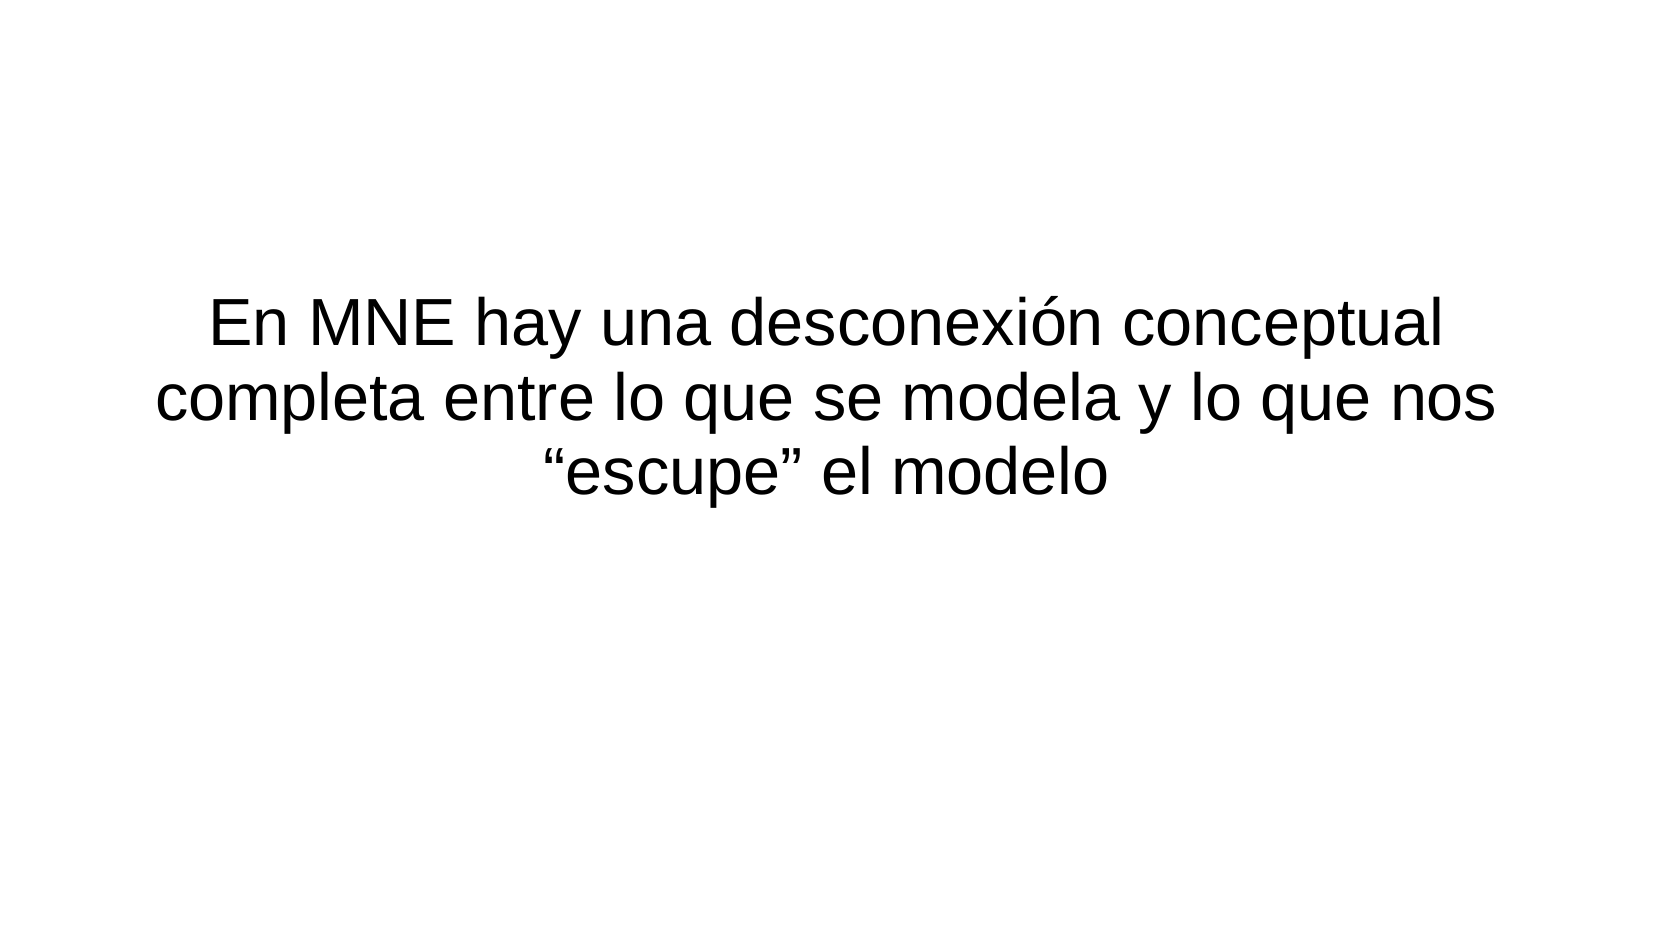

# En MNE hay una desconexión conceptual completa entre lo que se modela y lo que nos “escupe” el modelo